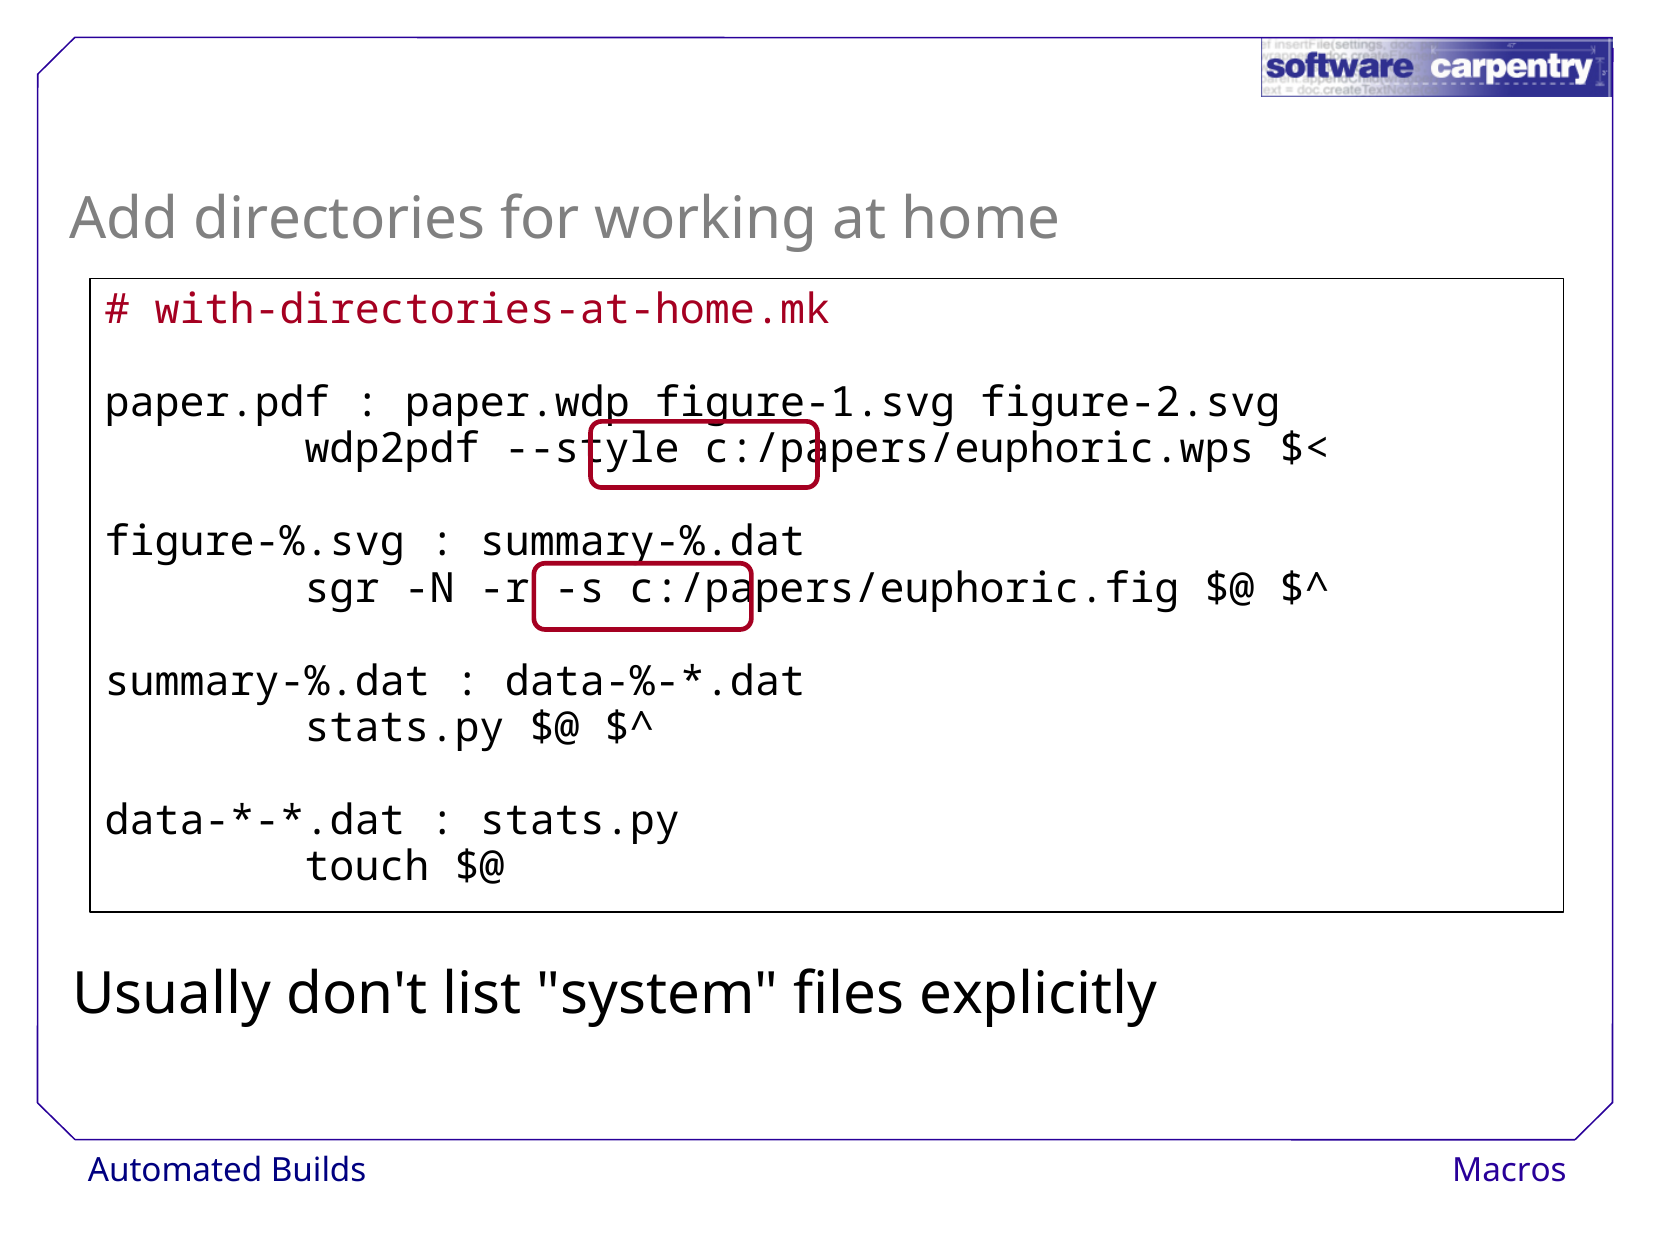

Add directories for working at home
# with-directories-at-home.mk
paper.pdf : paper.wdp figure-1.svg figure-2.svg
 wdp2pdf --style c:/papers/euphoric.wps $<
figure-%.svg : summary-%.dat
 sgr -N -r -s c:/papers/euphoric.fig $@ $^
summary-%.dat : data-%-*.dat
 stats.py $@ $^
data-*-*.dat : stats.py
 touch $@
Usually don't list "system" files explicitly